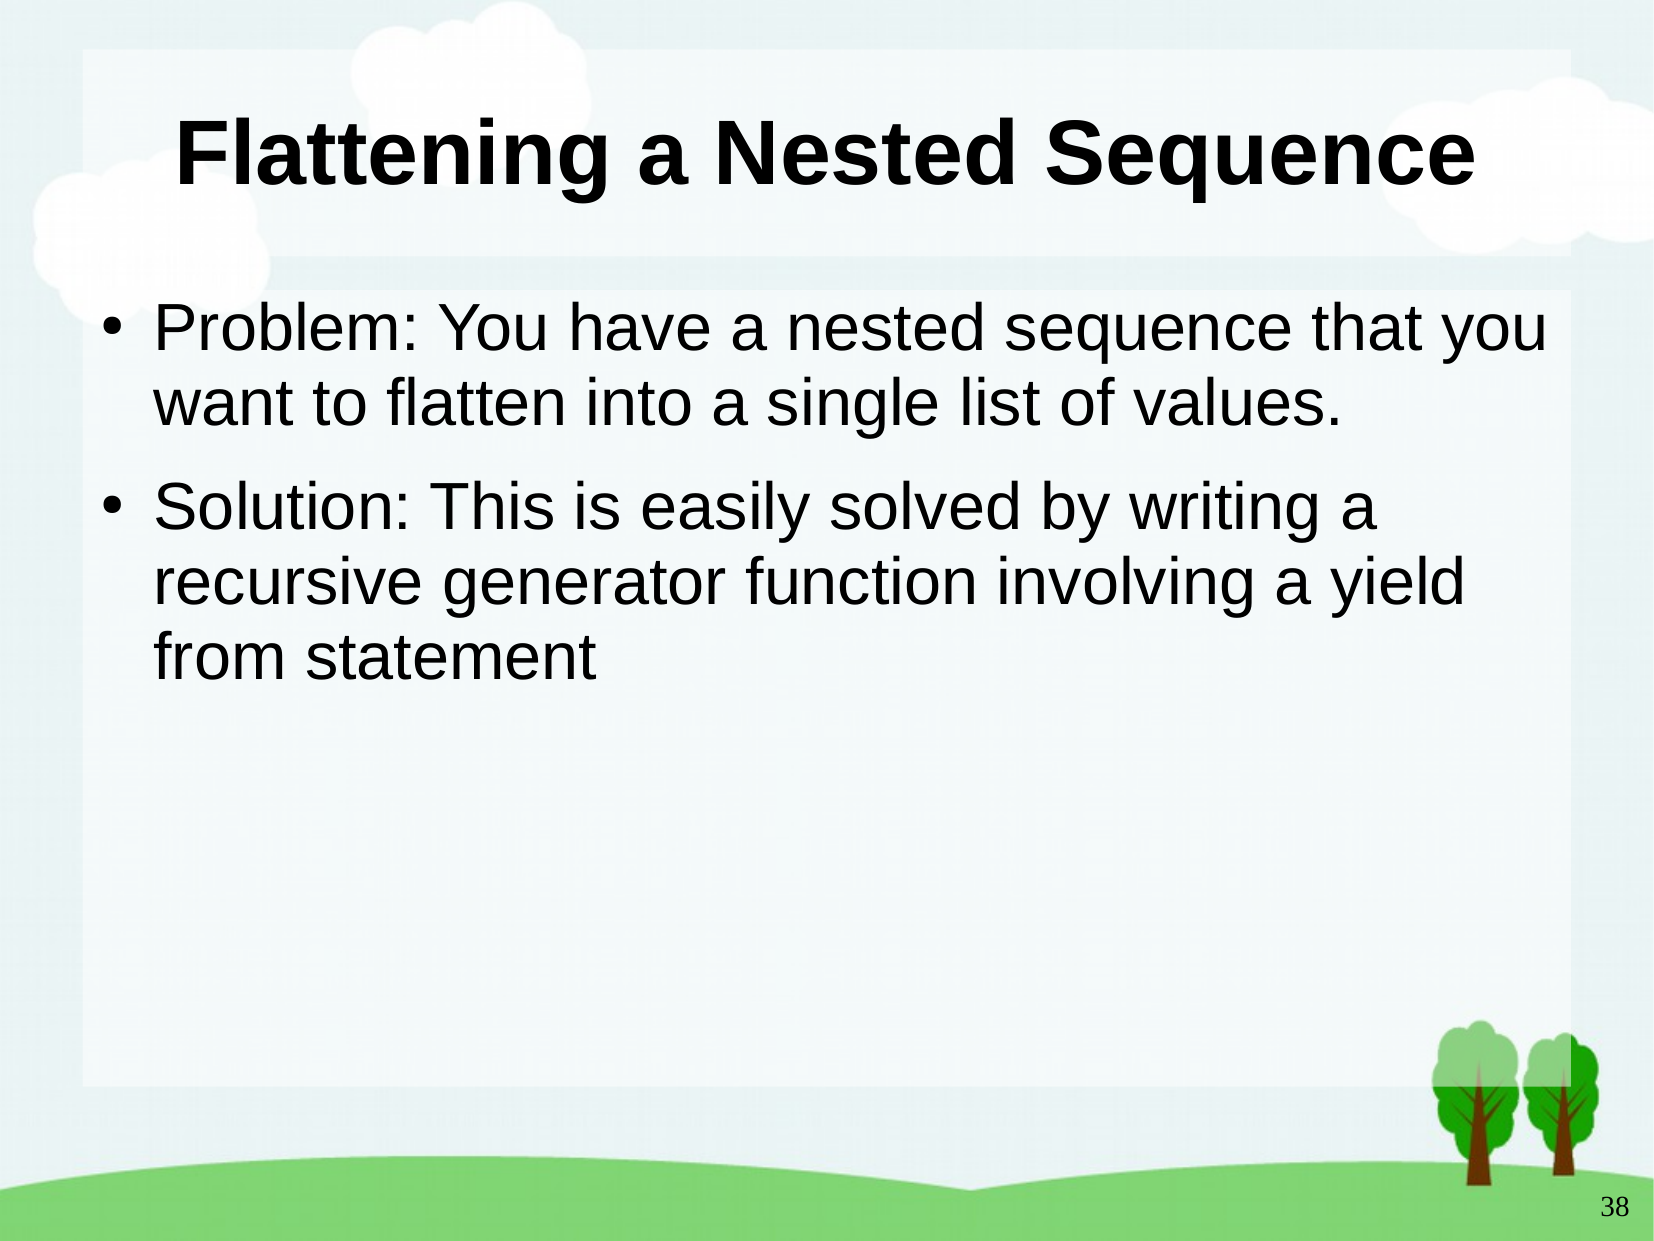

# Flattening a Nested Sequence
Problem: You have a nested sequence that you want to flatten into a single list of values.
Solution: This is easily solved by writing a recursive generator function involving a yield from statement
38